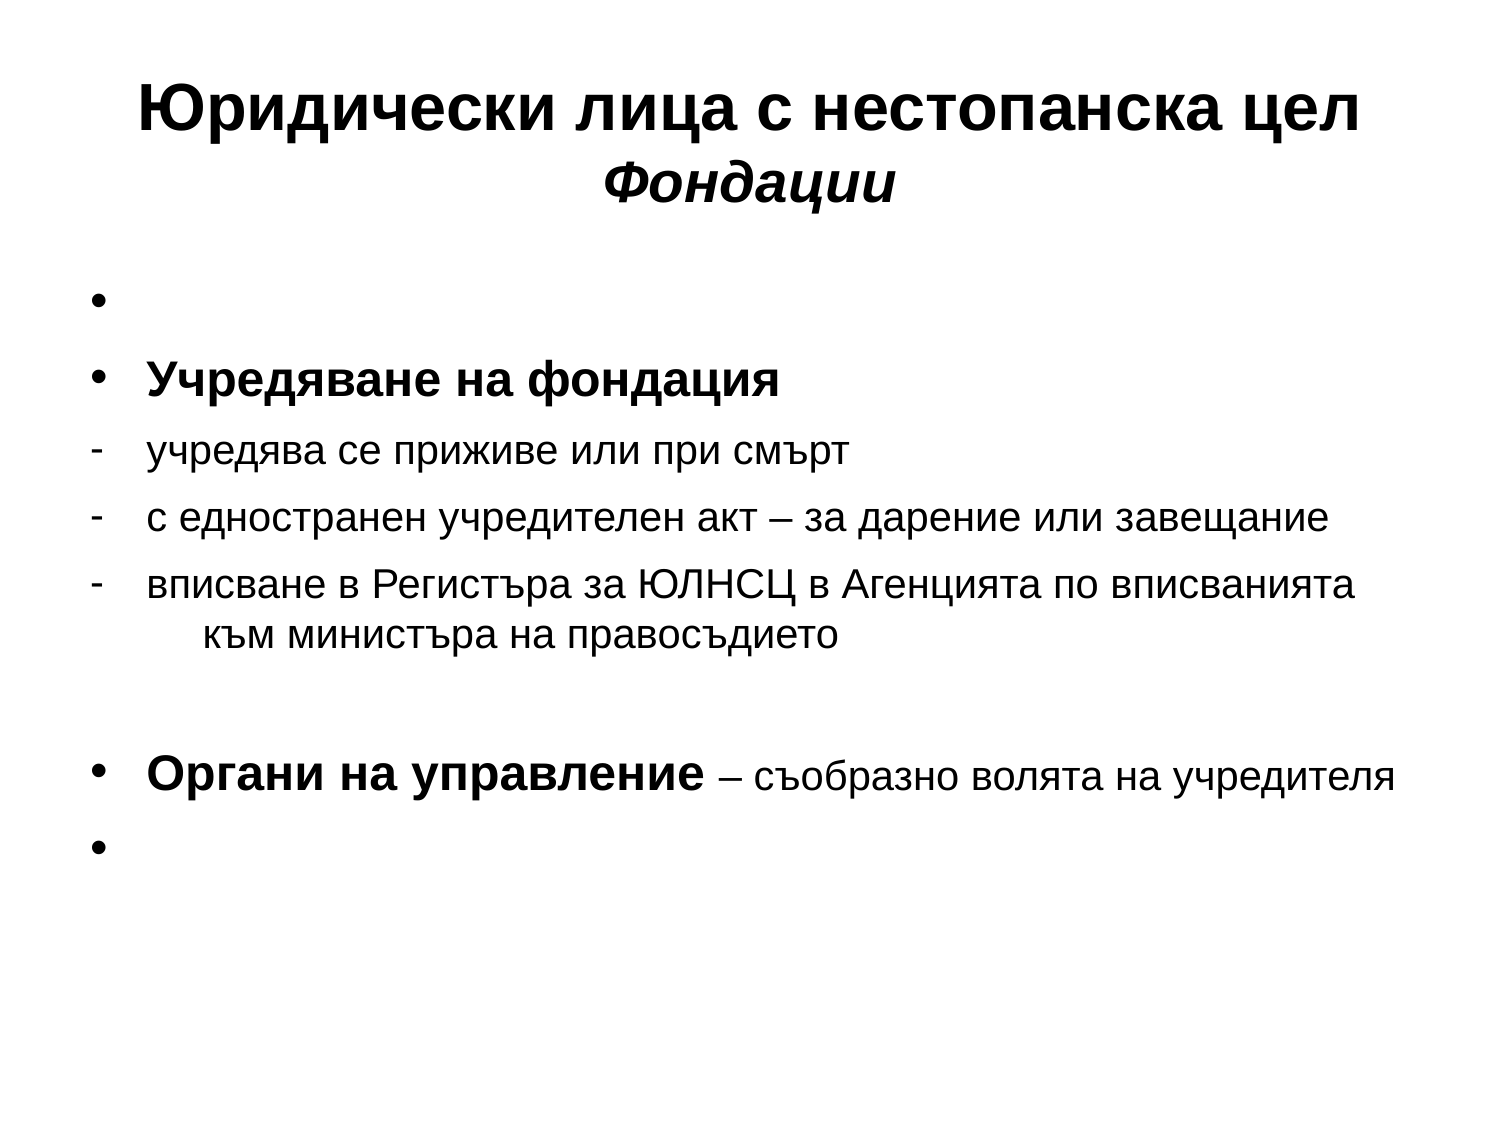

# Юридически лица с нестопанска цел Фондации
Учредяване на фондация
учредява се приживе или при смърт
с едностранен учредителен акт – за дарение или завещание
вписване в Регистъра за ЮЛНСЦ в Агенцията по вписванията към министъра на правосъдието
Органи на управление – съобразно волята на учредителя